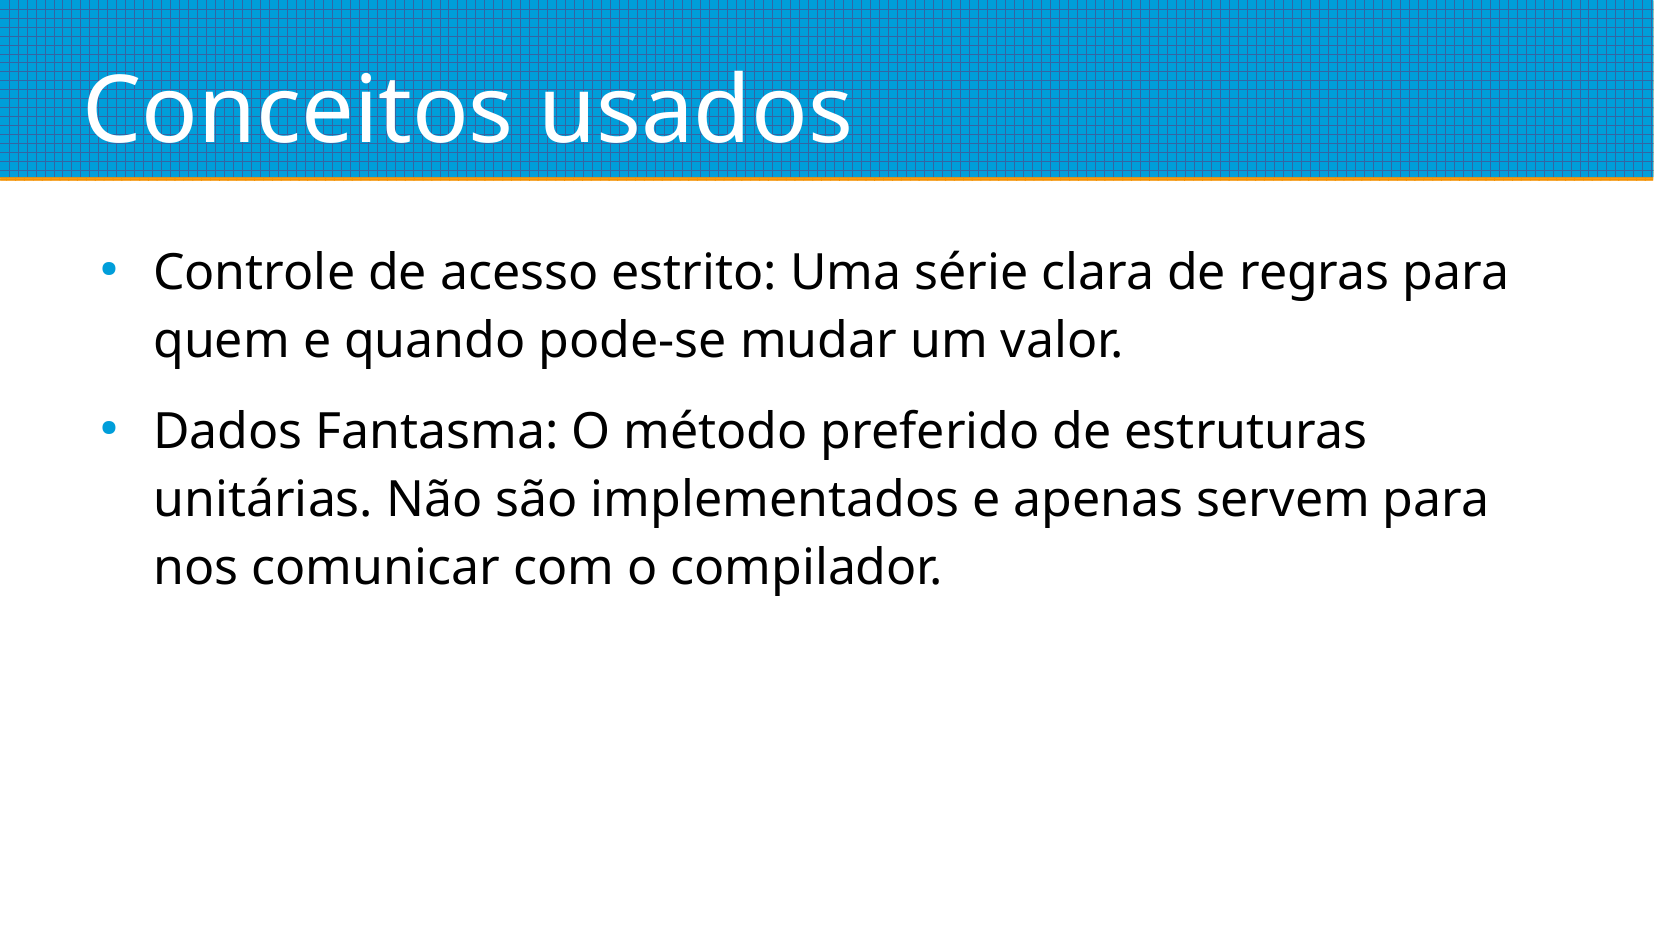

# Conceitos usados
Controle de acesso estrito: Uma série clara de regras para quem e quando pode-se mudar um valor.
Dados Fantasma: O método preferido de estruturas unitárias. Não são implementados e apenas servem para nos comunicar com o compilador.